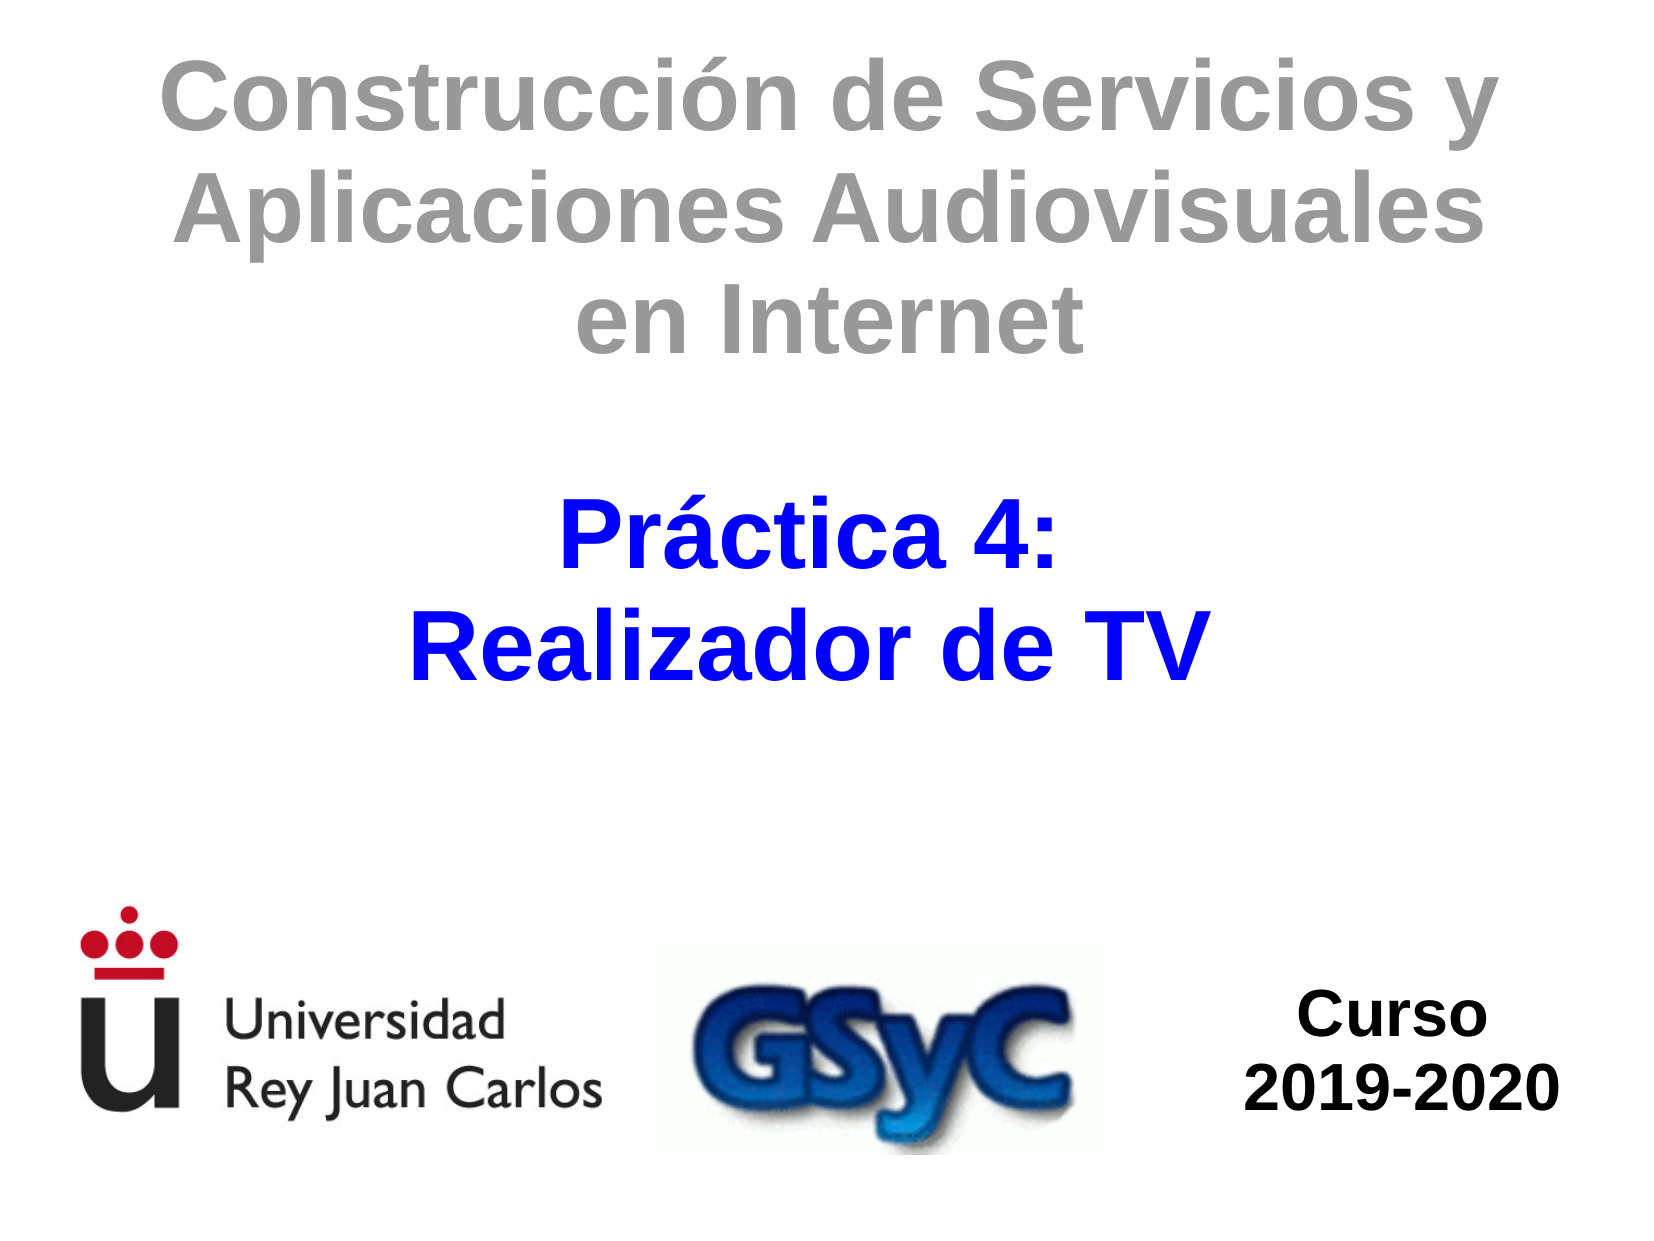

Construcción de Servicios y Aplicaciones Audiovisuales en Internet
# Práctica 4: Realizador de TV
Curso
2019-2020